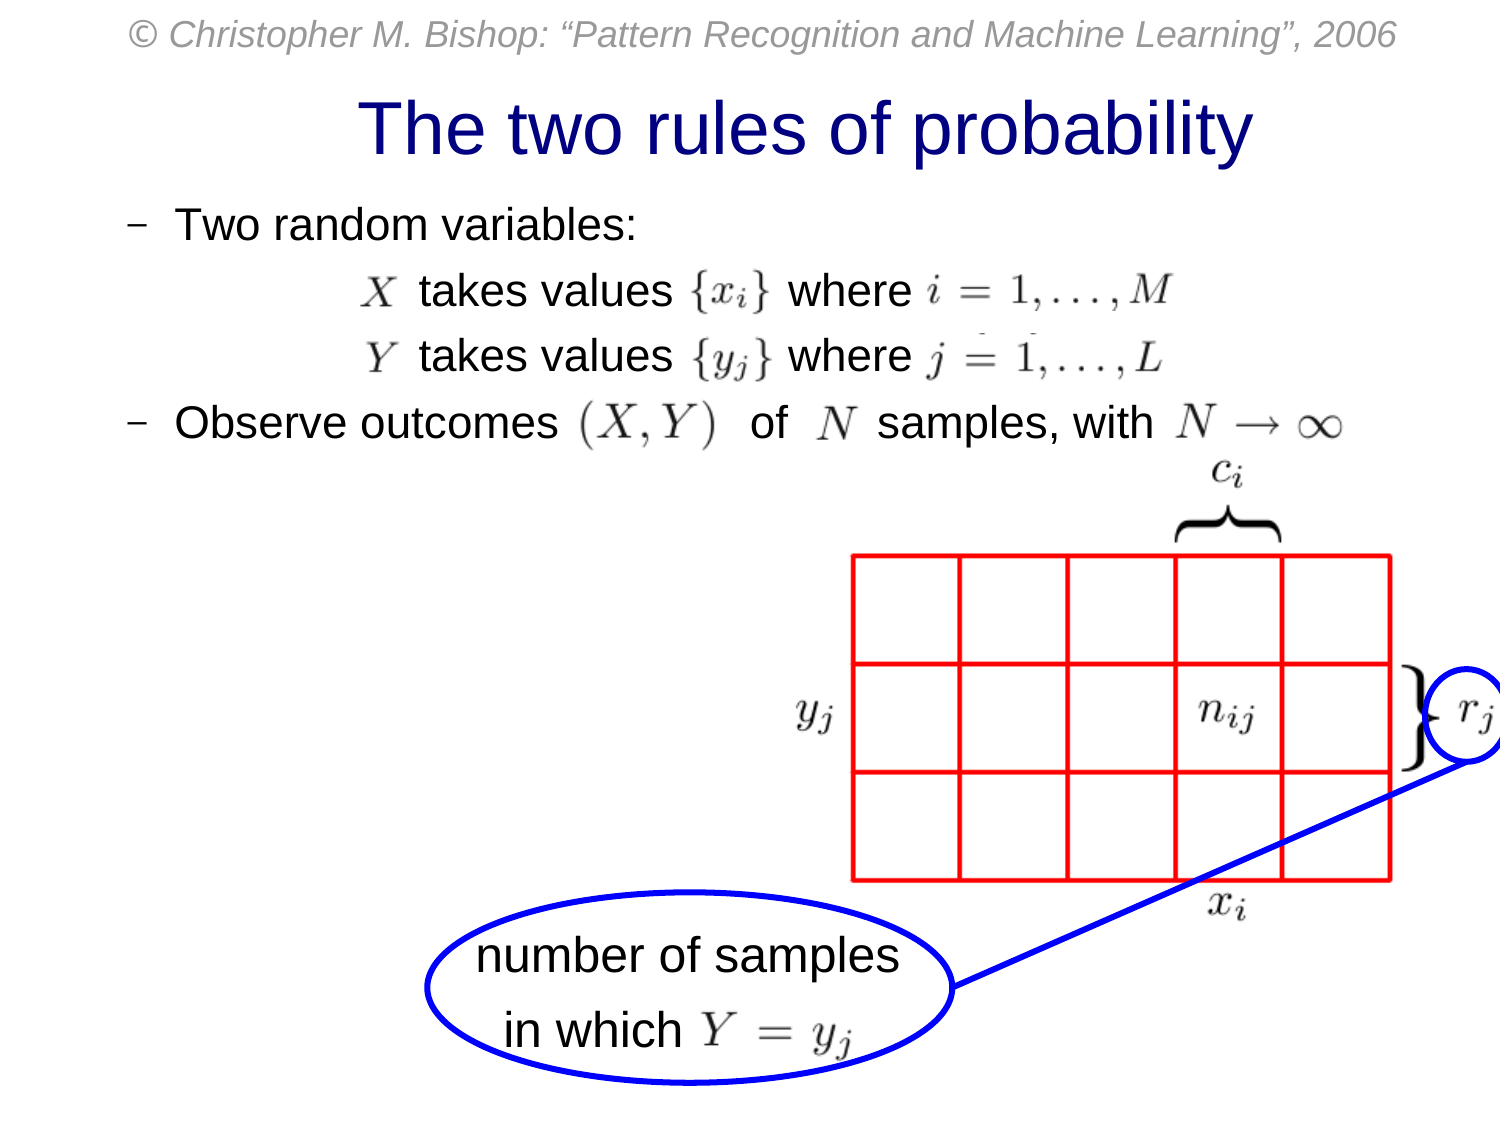

© Christopher M. Bishop: “Pattern Recognition and Machine Learning”, 2006
# The two rules of probability
Two random variables:
 takes values where
 takes values where
Observe outcomes of samples, with
number of samples
 in which